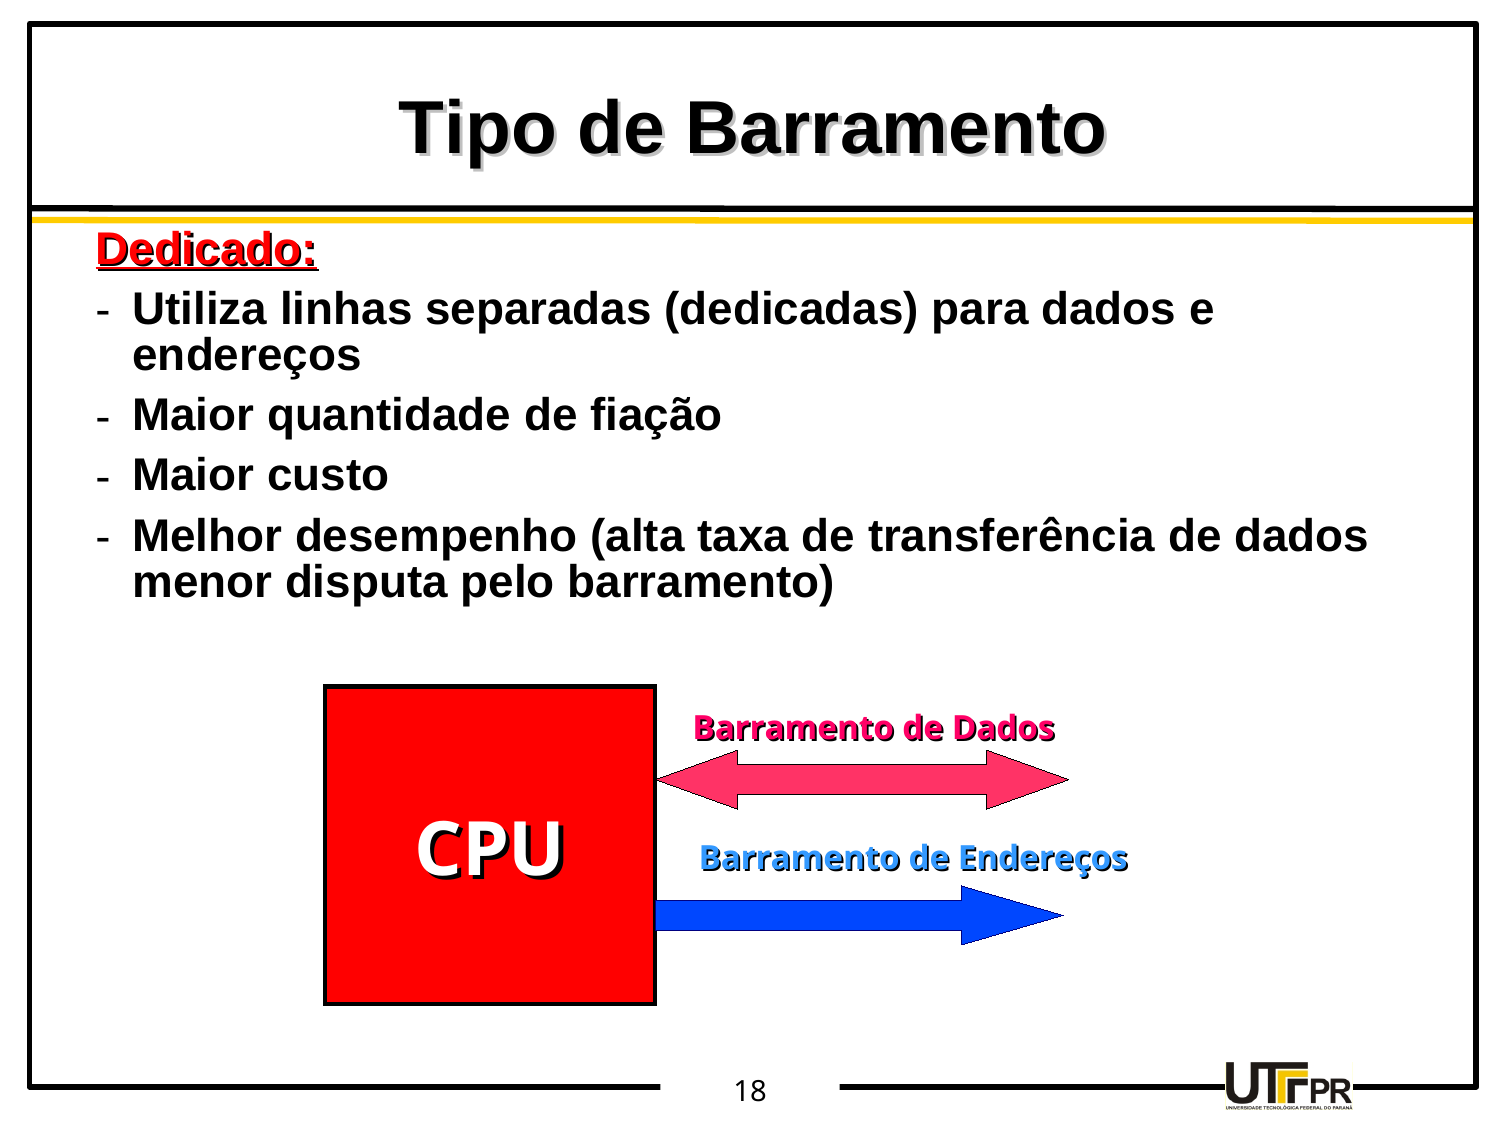

# Tipo de Barramento
Dedicado:
Utiliza linhas separadas (dedicadas) para dados e endereços
Maior quantidade de fiação
Maior custo
Melhor desempenho (alta taxa de transferência de dados menor disputa pelo barramento)
CPU
Barramento de Dados
Barramento de Endereços